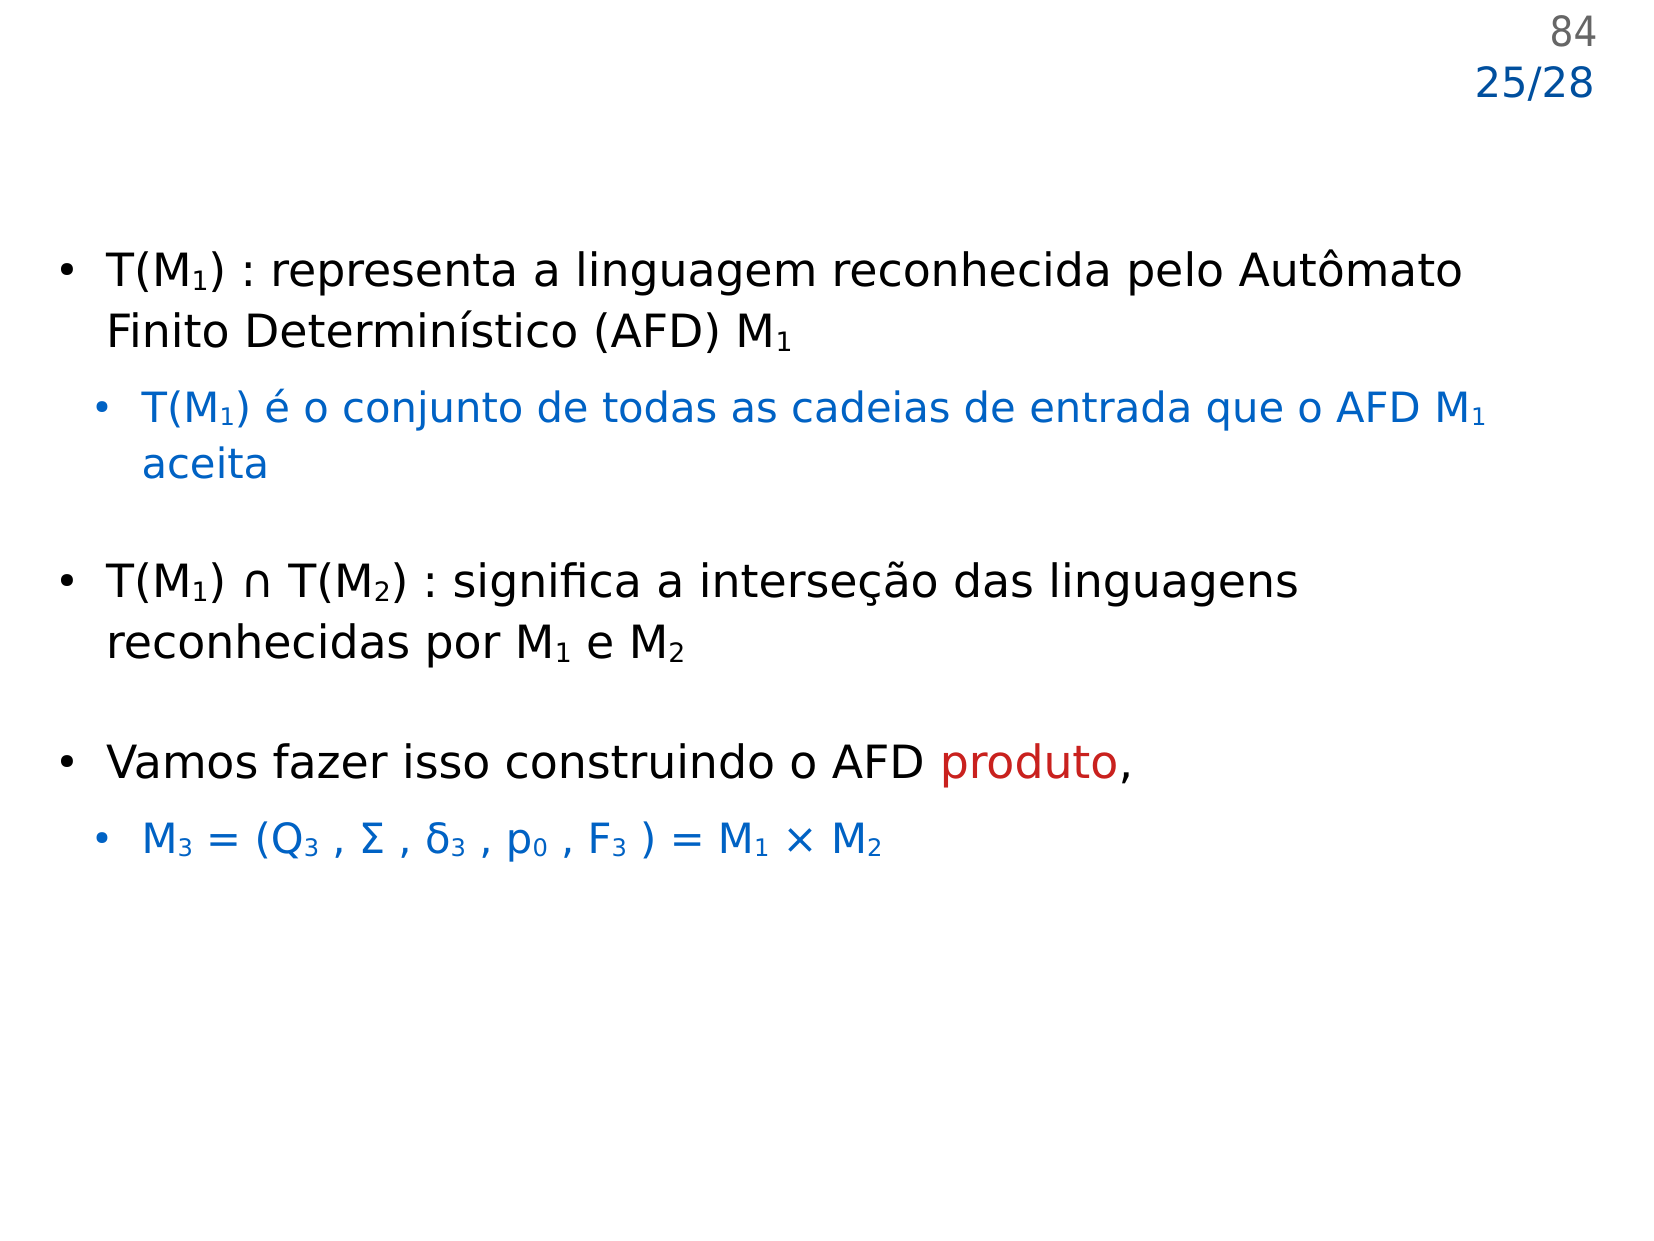

84
#
25
T(M1) : representa a linguagem reconhecida pelo Autômato Finito Determinístico (AFD) M1
T(M1) é o conjunto de todas as cadeias de entrada que o AFD M1 aceita
T(M1) ∩ T(M2) : significa a interseção das linguagens reconhecidas por M1 e M2
Vamos fazer isso construindo o AFD produto,
M3 = (Q3 , Σ , δ3 , p0 , F3 ) = M1 × M2